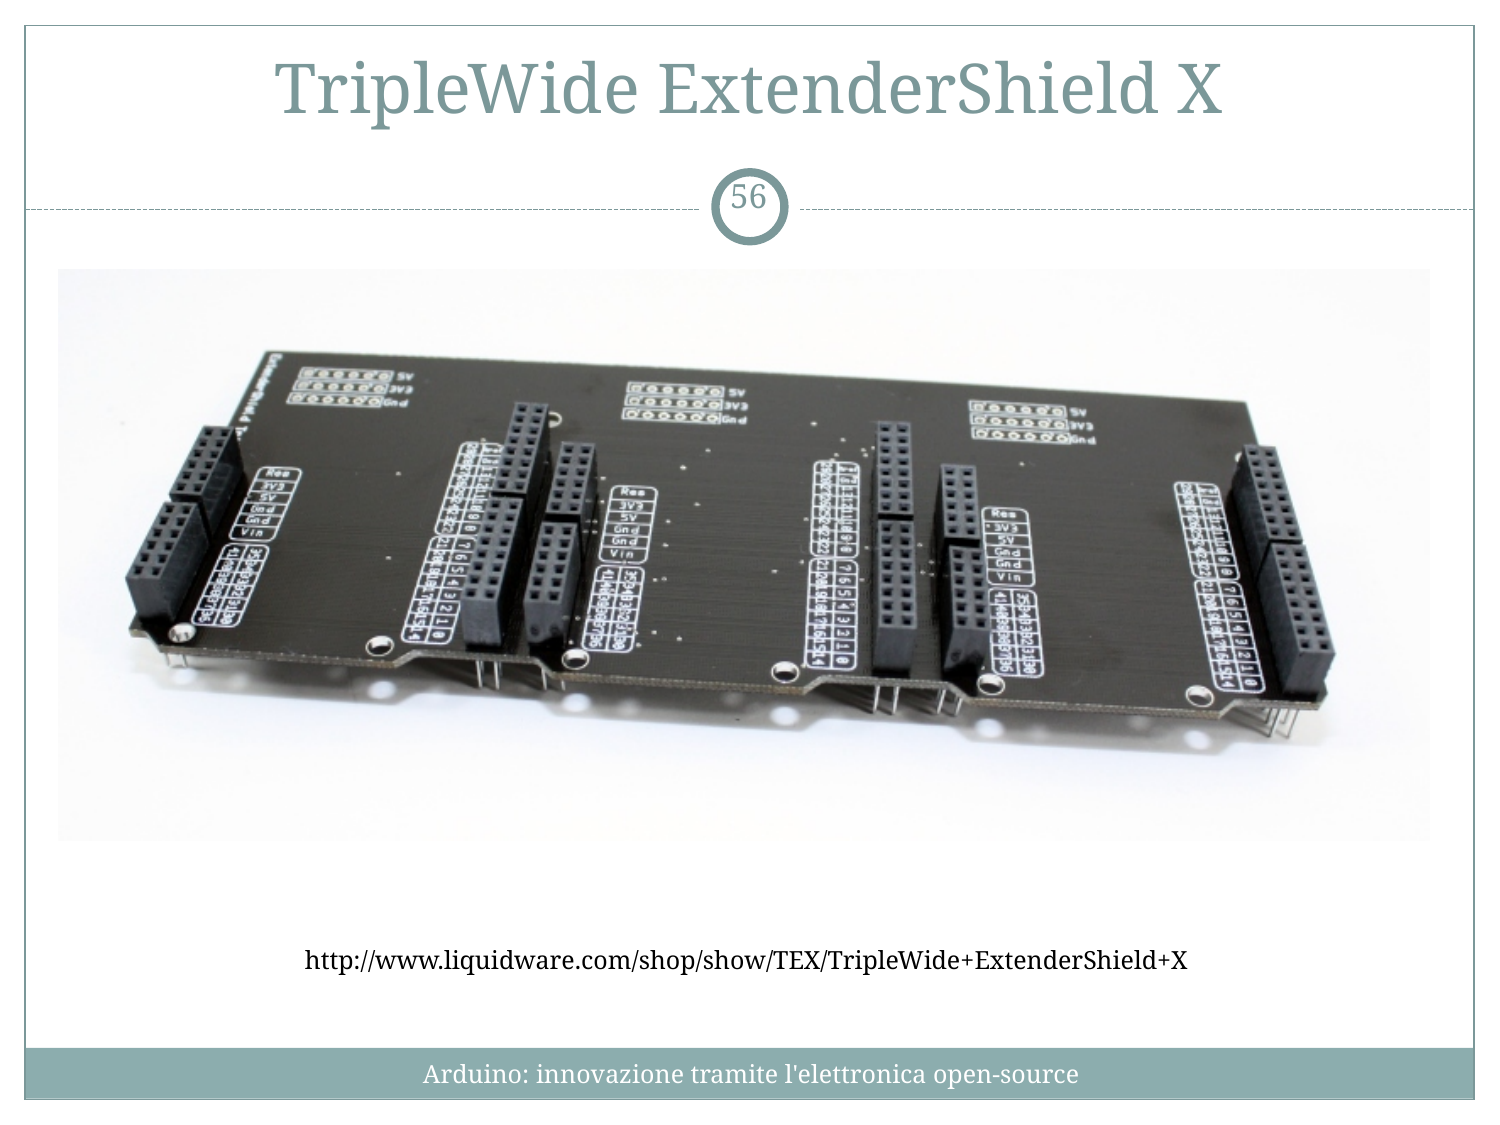

# TripleWide ExtenderShield X
http://www.liquidware.com/shop/show/TEX/TripleWide+ExtenderShield+X
Arduino: innovazione tramite l'elettronica open-source